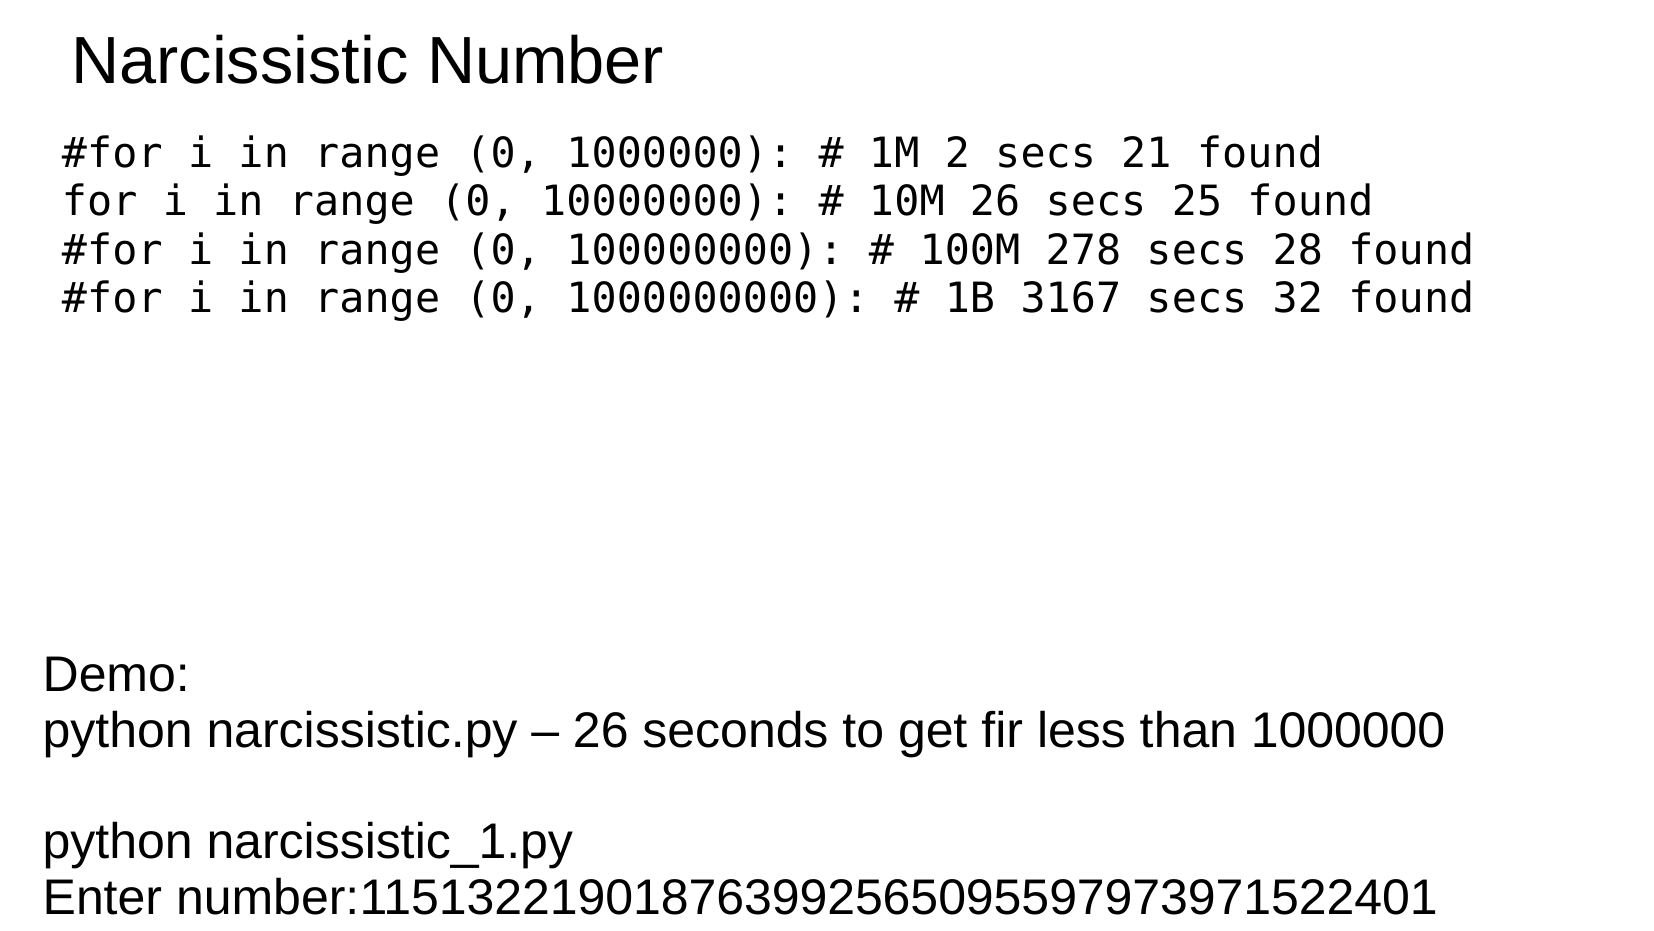

# Narcissistic Number
#for i in range (0, 1000000): # 1M 2 secs 21 found
for i in range (0, 10000000): # 10M 26 secs 25 found
#for i in range (0, 100000000): # 100M 278 secs 28 found
#for i in range (0, 1000000000): # 1B 3167 secs 32 found
Demo:
python narcissistic.py – 26 seconds to get fir less than 1000000
python narcissistic_1.py
Enter number:115132219018763992565095597973971522401